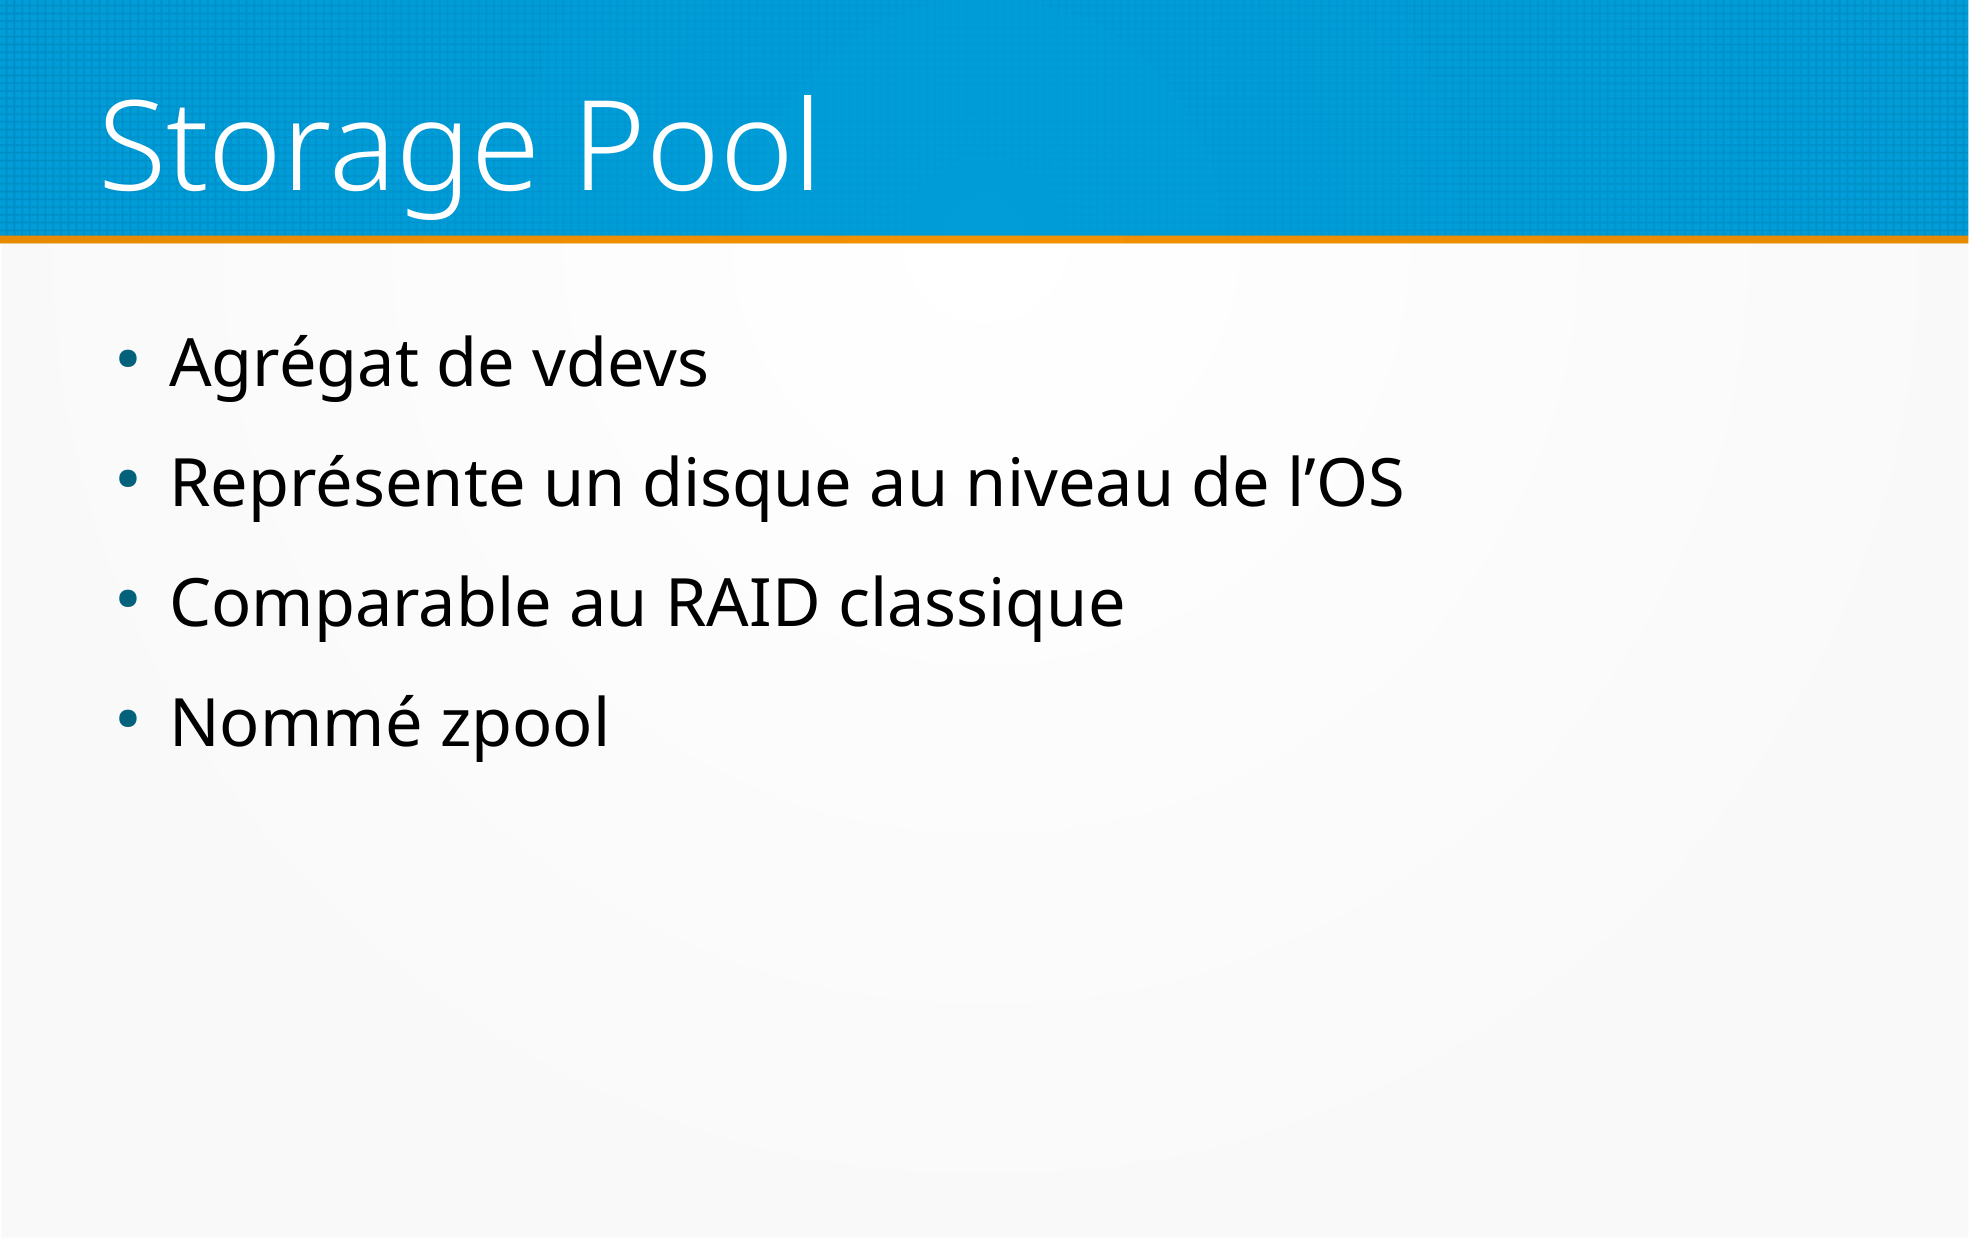

# Storage Pool
Agrégat de vdevs
Représente un disque au niveau de l’OS
Comparable au RAID classique
Nommé zpool